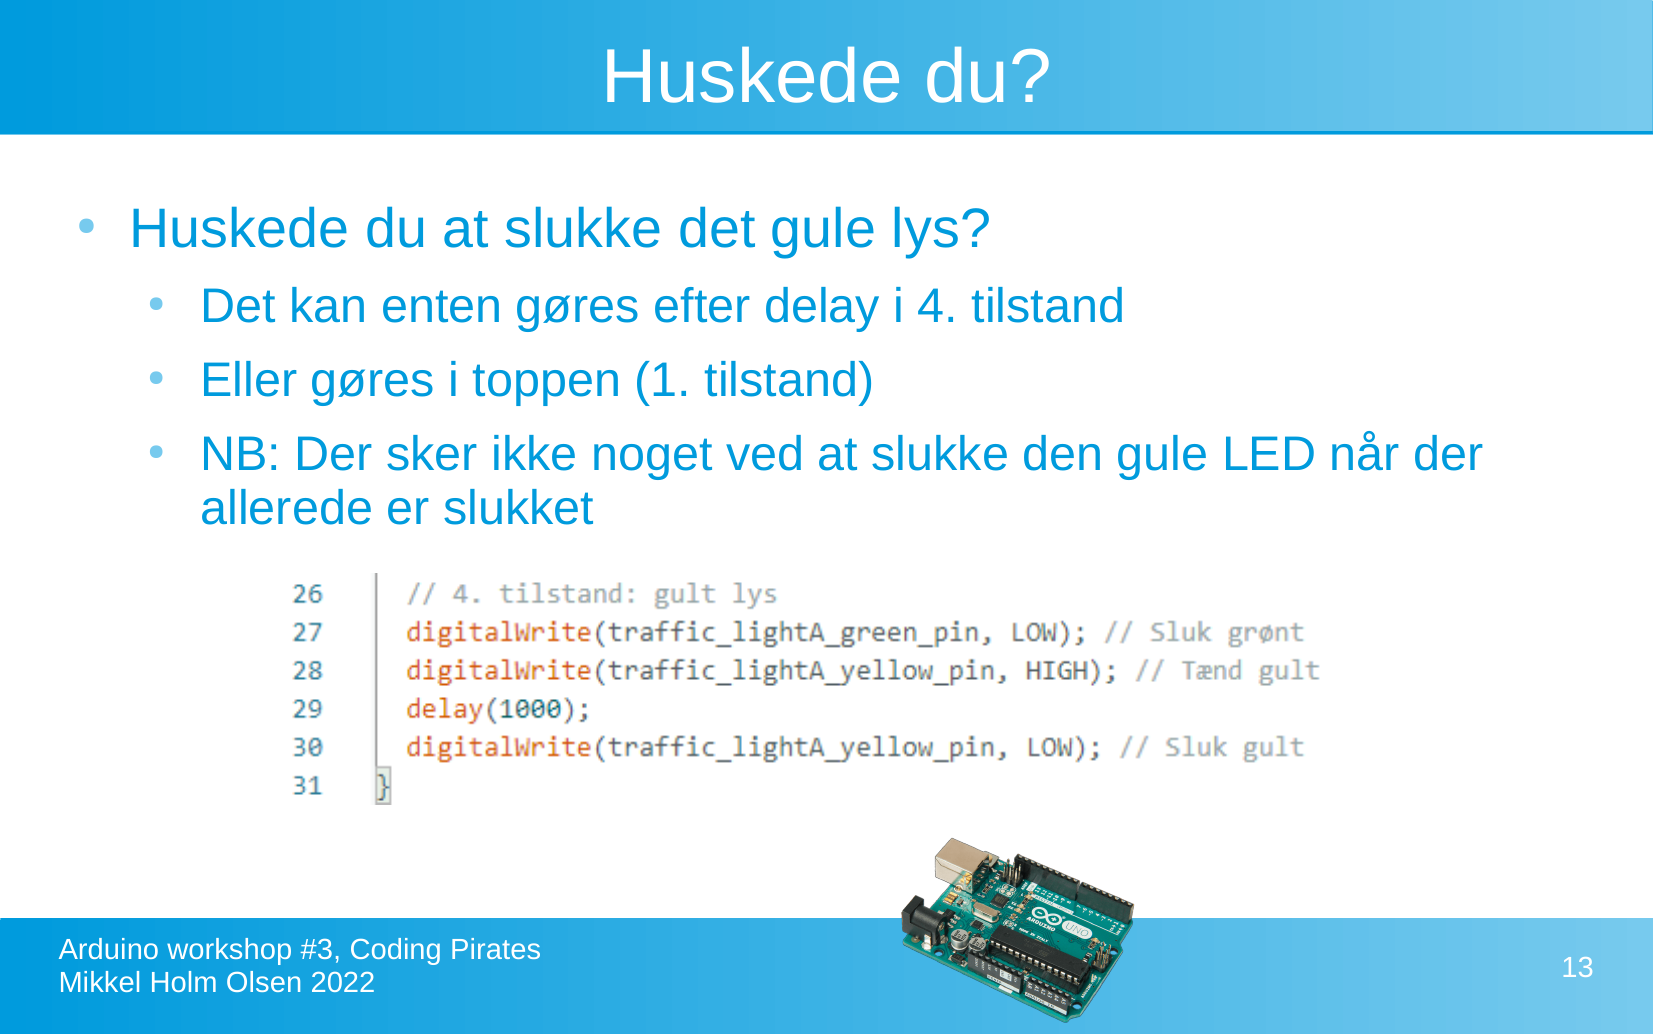

# Huskede du?
Huskede du at slukke det gule lys?
Det kan enten gøres efter delay i 4. tilstand
Eller gøres i toppen (1. tilstand)
NB: Der sker ikke noget ved at slukke den gule LED når der allerede er slukket
13